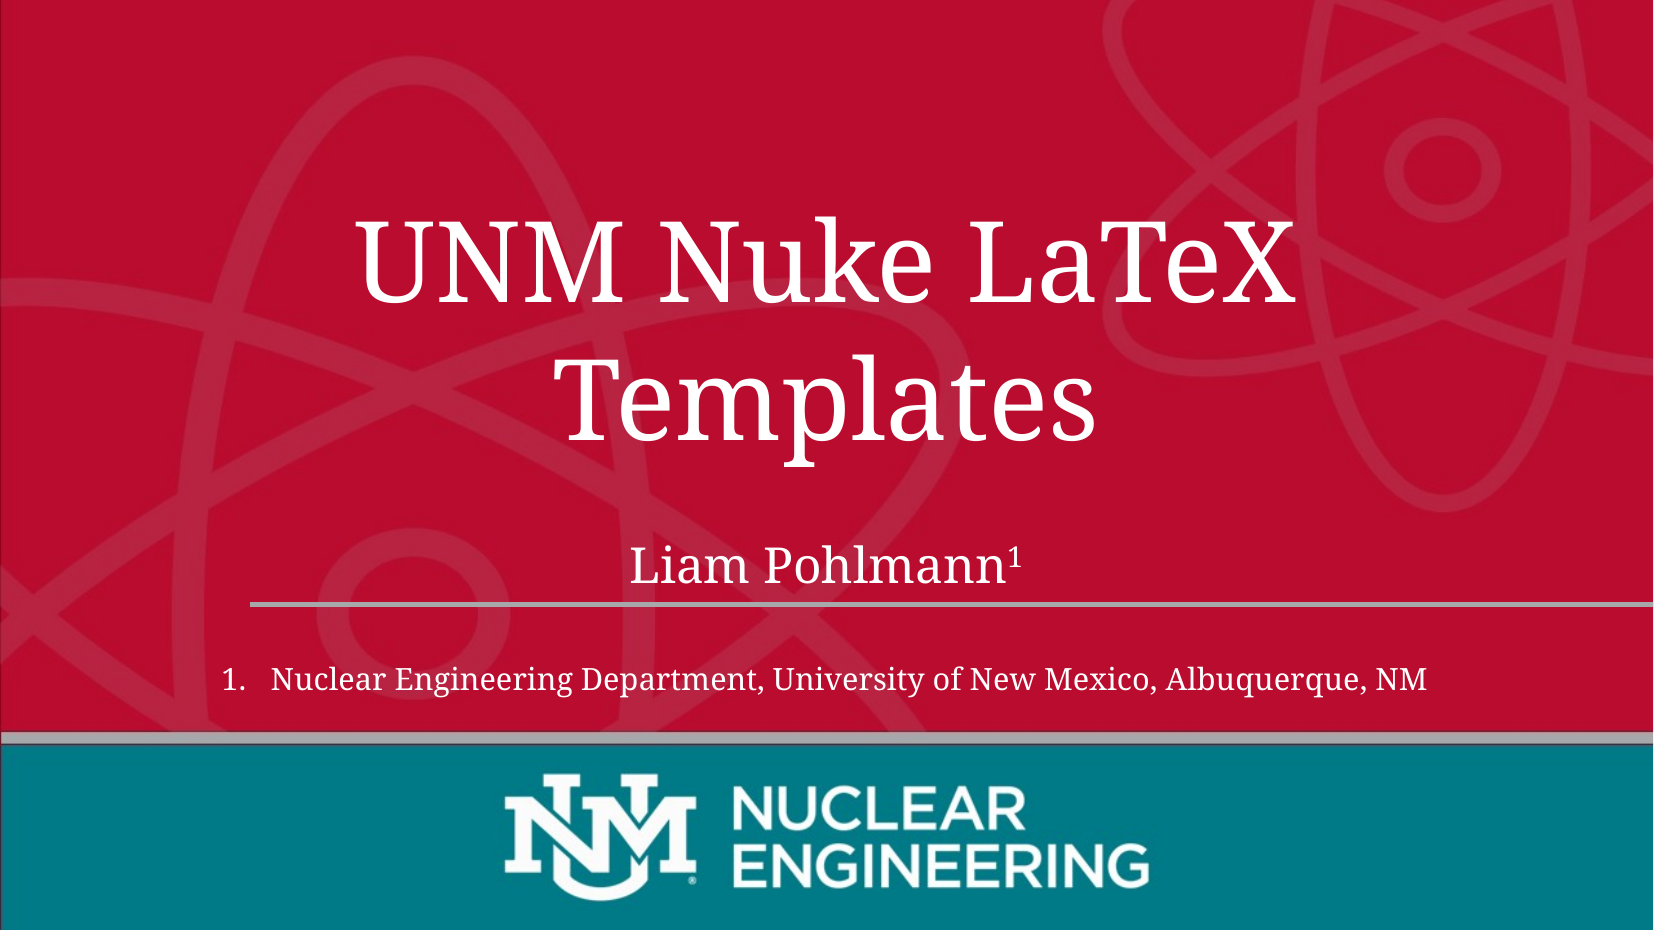

# UNM Nuke LaTeX Templates
Liam Pohlmann1
Nuclear Engineering Department, University of New Mexico, Albuquerque, NM